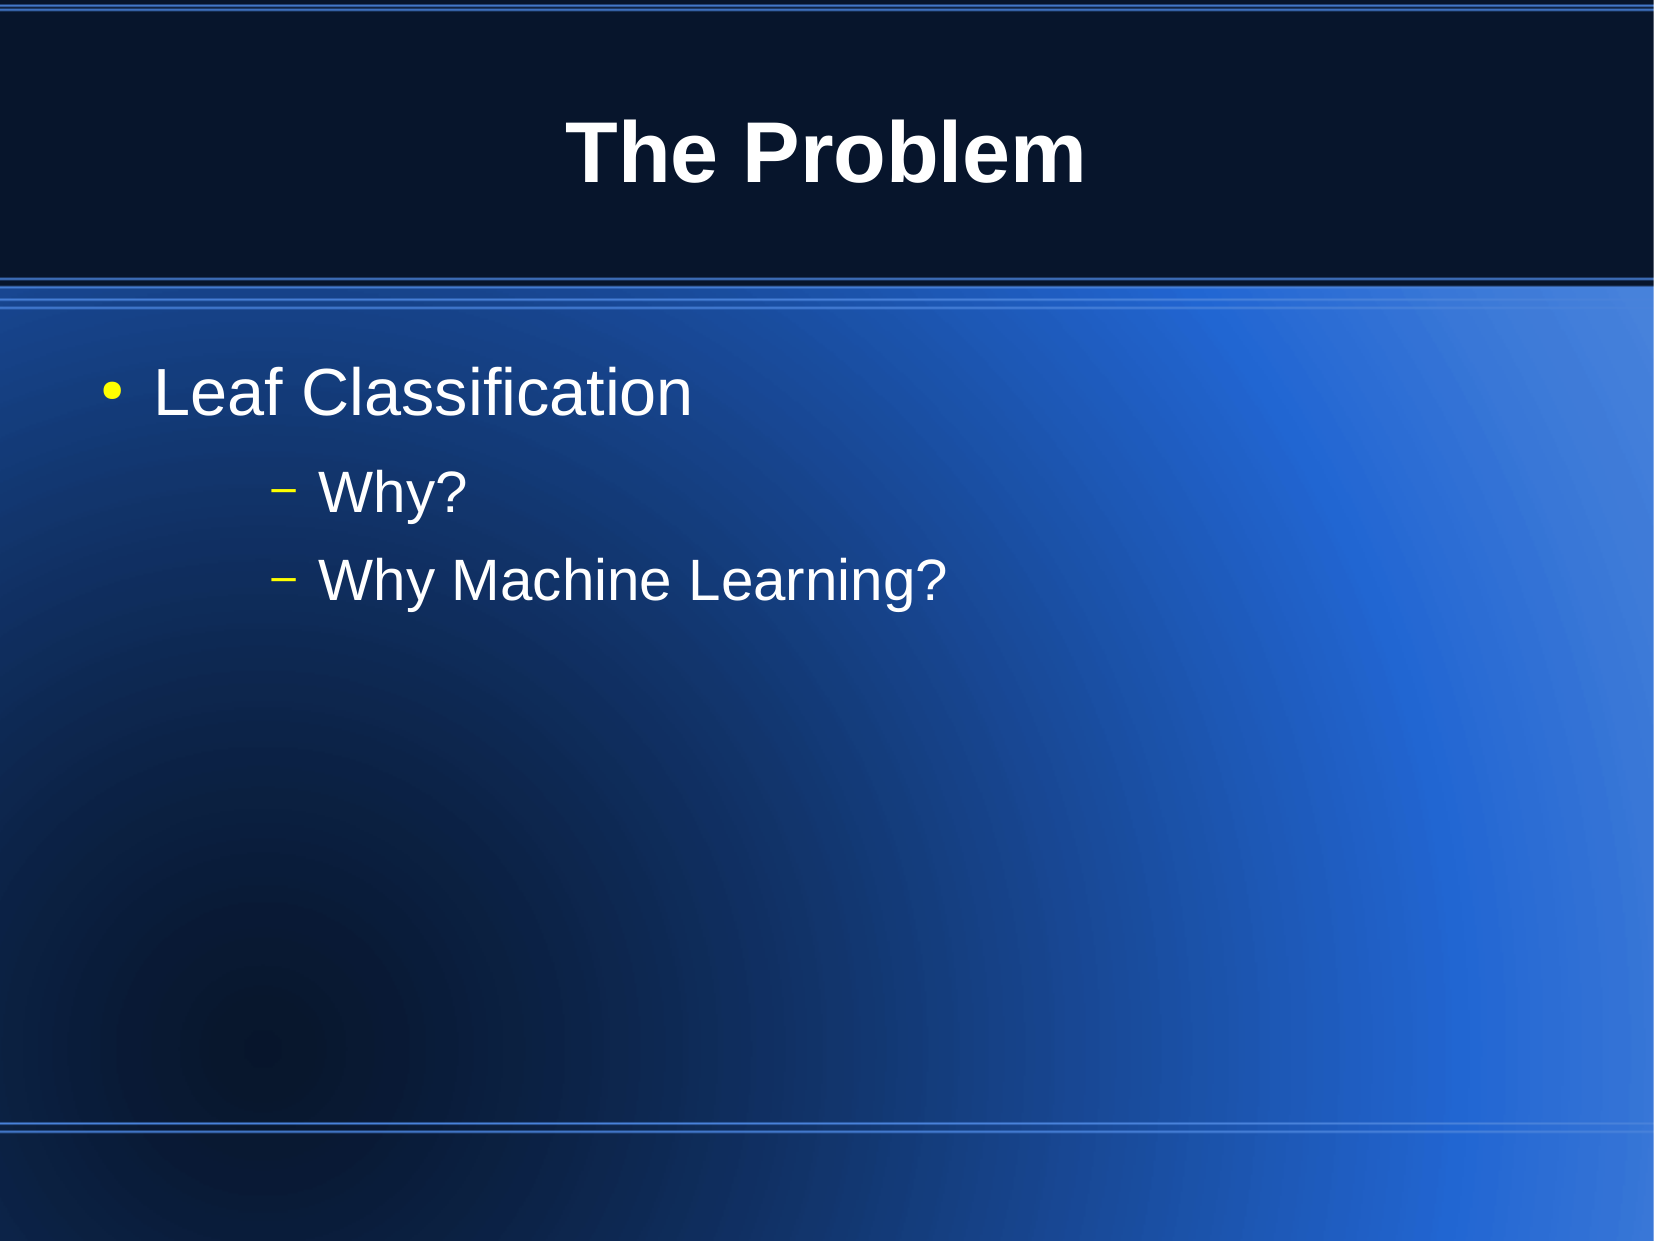

# The Problem
Leaf Classification
Why?
Why Machine Learning?